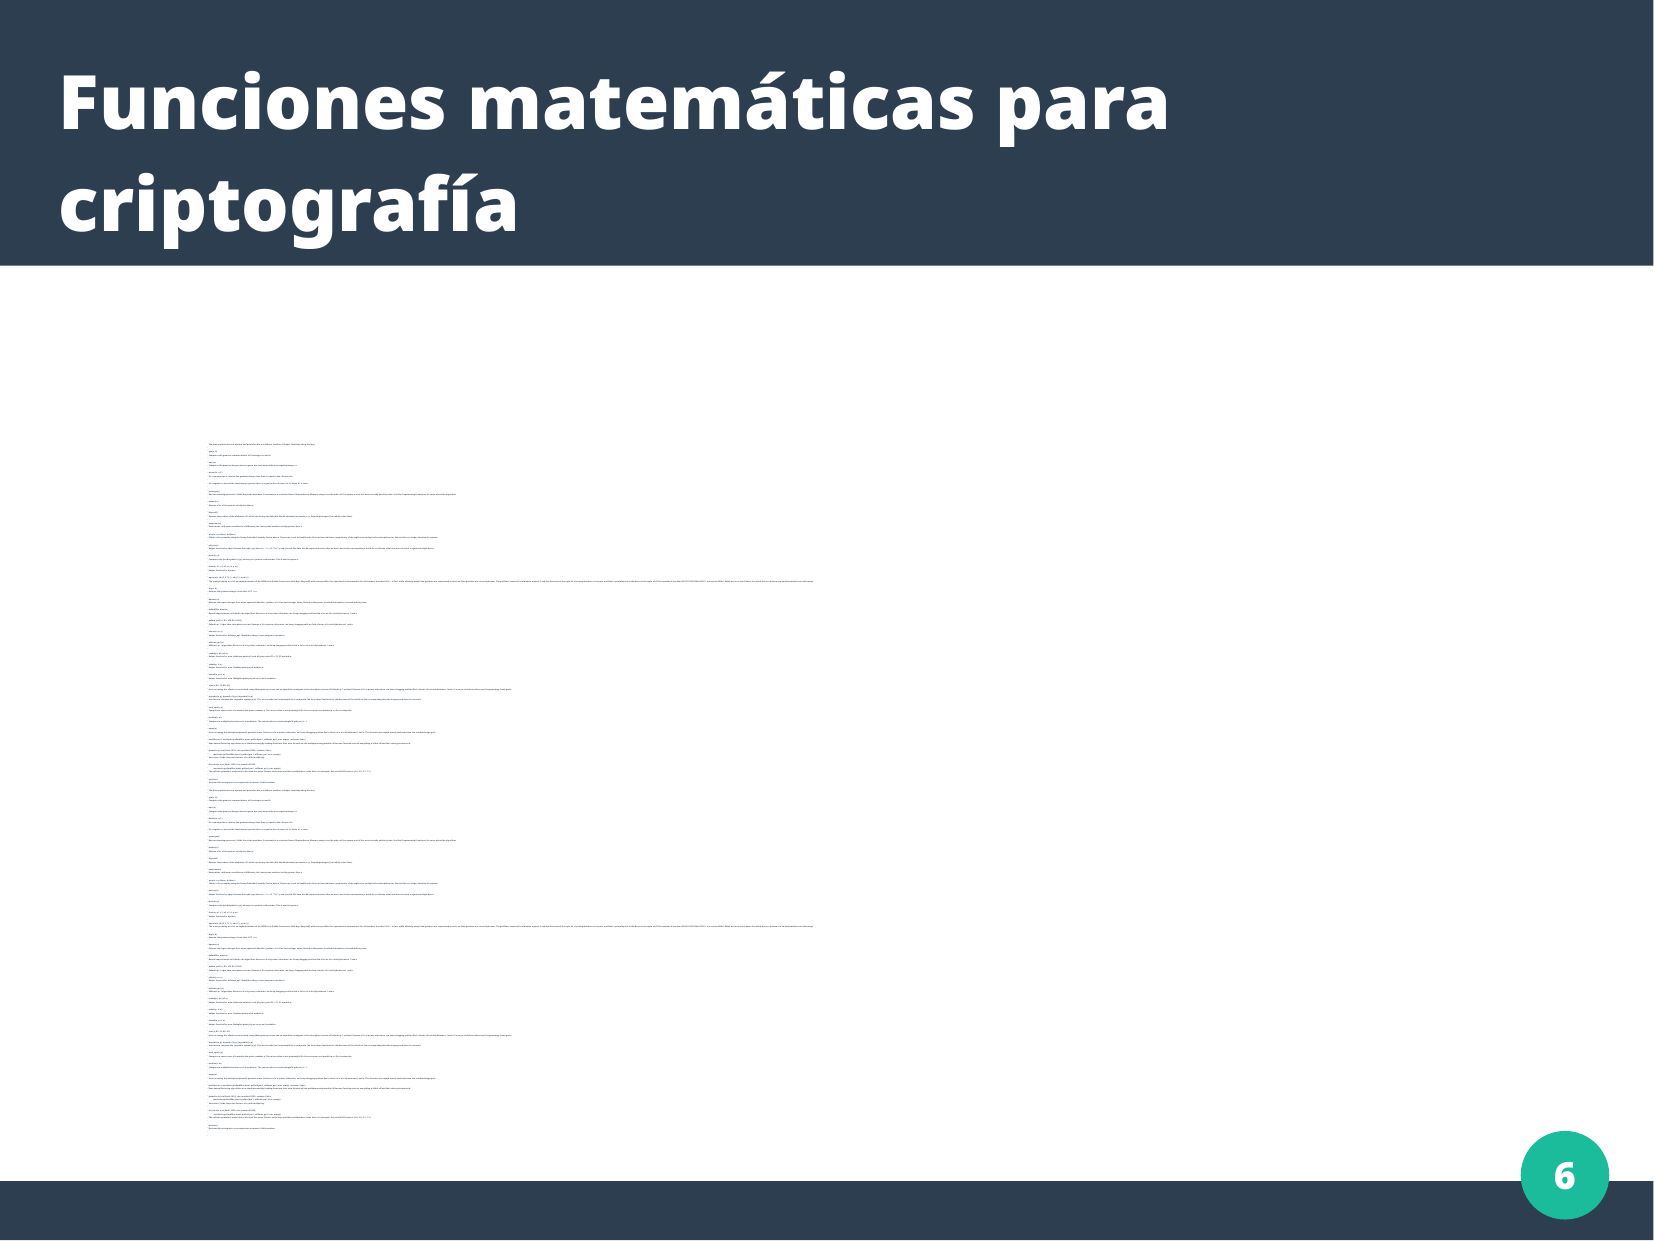

# Funciones matemáticas para criptografía
The primary functions are isprime and primefac, but we define a number of helper functions along the way.
gcd(a, b)
Computes the greatest common divisor of the integers a and b.
isqrt(n)
Computes the greatest integer whose square does not exceed the non-negative integer n.
introot(n, r=2)
For non-negative n, returns the greatest integer less than or equal to the rth root of n.
For negative n, returns the least integer greater than or equal to the rth root of n, or None if r is even.
primegen()
Non-terminating generator. Yields the prime numbers. It amounts to a recursive Sieve of Eratosthenes. Memory usage is on the order of the square root of the most-recently-yielded prime. See this Programming Praxis post for more about the algorithm.
primes(n)
Returns a list of the primes strictly less than n.
listprod(l)
Returns the product of the elements of l, which can be any iterable (but should obviously terminate; e.g., listprod(primegen()) would be a bad idea).
nextprime(n)
Determines, with some semblance of efficiency, the least prime number strictly greater than n.
sprp(n, a, s=None, d=None)
Checks n for primality using the Strong Probable Primality Test to base a. If present, s and d should be the first and second items, respectively, of the tuple returned by the function pfactor(n). We use this as a helper function for isprime.
pfactor(n)
Helper function for sprp. Returns the tuple (x,y) where n - 1 == (2 ** x) * y and y is odd. We have this bit separated out so that we don’t waste time recomputing s and d for each base when we want to check n against multiple bases.
jacobi(a, p)
Computes the Jacobi symbol (a|p), where p is a positive odd number. This is used in isprime.
chain(n, u1, v1, u2, v2, d, q, m)
Helper function for isprime.
isprime(n, tb=(3,5,7,11), eb=(2,), mrb=())
The main primality test. It’s an implementation of the BPSW test (Baillie-Pomerance-Selfridge-Wagstaff) with some prefiltes for speed and is deterministic for all numbers less than 264 — in fact, while infinitely many false positives are conjectured to exist, no false positives are currently known. The prefilters consist of trial division against 2 and the elements of the tuple tb, checking whether n is square, and Euler’s primality test to the bases in the tuple eb. If the number is less than 3825123056546413051, we use the Miller-Rabin test on a set of bases for which the test is known to be deterministic over this range.
ilog(x, b)
Returns the greatest integer l such that b**l <= x.
ispower(n)
Returns the largest integer that, when squared/cubed/etc, yields n, or 0 if no such integer exists. Note that the power to which this number is raised will be prime.
pollardRho_brent(n)
Brent’s improvement on Pollard’s rho algorithm. Returns n if n is prime; otherwise, we keep chugging until we find a factor of n strictly between 1 and n.
pollard_pm1(n, B1=100, B2=1000)
Pollard’s p+1 algorithm, two-phase version. Returns n if n is prime; otherwise, we keep chugging until we find a factor of n strictly between 1 and n.
mlucas(v, a, n)
Helper function for williams_pp1. Multiplies along a Lucas sequence modulo n.
williams_pp1(n)
Williams’ p+1 algorithm. Returns n if n is prime; otherwise, we keep chugging until we find a factor of n strictly between 1 and n.
ecadd(p1, p2, p0, n)
Helper function for ecm. Adds two points p1 and p2 given point P0 = P1-P2 modulo n.
ecdub(p, A, n)
Helper function for ecm. Doubles point p on A modulo n.
ecmul(m, p, A, n)
Helper function for ecm. Multiplies point p by m on curve A modulo n.
ecm(n, B1=10, B2=20)
Factors n using the elliptic curve method, using Montgomery curves and an algorithm analogous to the two-phase variant of Pollard’s p-1 method. Returns n if n is prime; otherwise, we keep chugging until we find a factor of n strictly between 1 and n. For more details see these two Programming Praxis posts.
legendre(a,p), legendre1(a,p), legendre2(a,p)
Functions to comptue the Legendre symbol (a|p). The return value isn’t meaningful if p is composite. We have three functions for this becaues of the details of the corresponding function in gmpy and how it’s accessed.
mod_sqrt(n, p)
Computes a square root of n modulo the prime number p. The return value is not meaningful if n has no square root modulo p or if p is composite.
modinv(a, m)
Computes a multiplicative inverse of a modulo m. The return value is not meaningful if gcd(a,m) != 1.
mpqs(n)
Factors n using the multiple polynomial quadratic sieve. Returns n if n is prime; otherwise, we keep chugging until we find a factor of n strictly between 1 and n. This function was copied mostly verbatim from this stackexchange post.
multifactor(n, methods=(pollardRho_brent, pollard_pm1, williams_pp1, ecm, mpqs), verbose=False)
Runs several factoring algorithms on n simultaneously by loading them into their own threads via the multiprocessing module. When one function returns, everything is killed off and that value gets returned.
primefac(n, trial_limit=1000, rho_rounds=42000, verbose=False,
 methods=(pollardRho_brent, pollard_pm1, williams_pp1, ecm, mpqs))
Generator. Yields the prime factors of n, with multiplicity.
factorint(n, trial_limit=1000, rho_rounds=42000,
 methods=(pollardRho_brent, pollard_pm1, williams_pp1, ecm, mpqs))
This collates primefac’s output into a dict with the prime factors as the keys and their multiplicities as the data. For example, factorint(5040) returns {2:4, 3:2, 5:1, 7:1}.
rpn(instr)
Evaluates the string instr as an expression in reverse Polish notation.
The primary functions are isprime and primefac, but we define a number of helper functions along the way.
gcd(a, b)
Computes the greatest common divisor of the integers a and b.
isqrt(n)
Computes the greatest integer whose square does not exceed the non-negative integer n.
introot(n, r=2)
For non-negative n, returns the greatest integer less than or equal to the rth root of n.
For negative n, returns the least integer greater than or equal to the rth root of n, or None if r is even.
primegen()
Non-terminating generator. Yields the prime numbers. It amounts to a recursive Sieve of Eratosthenes. Memory usage is on the order of the square root of the most-recently-yielded prime. See this Programming Praxis post for more about the algorithm.
primes(n)
Returns a list of the primes strictly less than n.
listprod(l)
Returns the product of the elements of l, which can be any iterable (but should obviously terminate; e.g., listprod(primegen()) would be a bad idea).
nextprime(n)
Determines, with some semblance of efficiency, the least prime number strictly greater than n.
sprp(n, a, s=None, d=None)
Checks n for primality using the Strong Probable Primality Test to base a. If present, s and d should be the first and second items, respectively, of the tuple returned by the function pfactor(n). We use this as a helper function for isprime.
pfactor(n)
Helper function for sprp. Returns the tuple (x,y) where n - 1 == (2 ** x) * y and y is odd. We have this bit separated out so that we don’t waste time recomputing s and d for each base when we want to check n against multiple bases.
jacobi(a, p)
Computes the Jacobi symbol (a|p), where p is a positive odd number. This is used in isprime.
chain(n, u1, v1, u2, v2, d, q, m)
Helper function for isprime.
isprime(n, tb=(3,5,7,11), eb=(2,), mrb=())
The main primality test. It’s an implementation of the BPSW test (Baillie-Pomerance-Selfridge-Wagstaff) with some prefiltes for speed and is deterministic for all numbers less than 264 — in fact, while infinitely many false positives are conjectured to exist, no false positives are currently known. The prefilters consist of trial division against 2 and the elements of the tuple tb, checking whether n is square, and Euler’s primality test to the bases in the tuple eb. If the number is less than 3825123056546413051, we use the Miller-Rabin test on a set of bases for which the test is known to be deterministic over this range.
ilog(x, b)
Returns the greatest integer l such that b**l <= x.
ispower(n)
Returns the largest integer that, when squared/cubed/etc, yields n, or 0 if no such integer exists. Note that the power to which this number is raised will be prime.
pollardRho_brent(n)
Brent’s improvement on Pollard’s rho algorithm. Returns n if n is prime; otherwise, we keep chugging until we find a factor of n strictly between 1 and n.
pollard_pm1(n, B1=100, B2=1000)
Pollard’s p+1 algorithm, two-phase version. Returns n if n is prime; otherwise, we keep chugging until we find a factor of n strictly between 1 and n.
mlucas(v, a, n)
Helper function for williams_pp1. Multiplies along a Lucas sequence modulo n.
williams_pp1(n)
Williams’ p+1 algorithm. Returns n if n is prime; otherwise, we keep chugging until we find a factor of n strictly between 1 and n.
ecadd(p1, p2, p0, n)
Helper function for ecm. Adds two points p1 and p2 given point P0 = P1-P2 modulo n.
ecdub(p, A, n)
Helper function for ecm. Doubles point p on A modulo n.
ecmul(m, p, A, n)
Helper function for ecm. Multiplies point p by m on curve A modulo n.
ecm(n, B1=10, B2=20)
Factors n using the elliptic curve method, using Montgomery curves and an algorithm analogous to the two-phase variant of Pollard’s p-1 method. Returns n if n is prime; otherwise, we keep chugging until we find a factor of n strictly between 1 and n. For more details see these two Programming Praxis posts.
legendre(a,p), legendre1(a,p), legendre2(a,p)
Functions to comptue the Legendre symbol (a|p). The return value isn’t meaningful if p is composite. We have three functions for this becaues of the details of the corresponding function in gmpy and how it’s accessed.
mod_sqrt(n, p)
Computes a square root of n modulo the prime number p. The return value is not meaningful if n has no square root modulo p or if p is composite.
modinv(a, m)
Computes a multiplicative inverse of a modulo m. The return value is not meaningful if gcd(a,m) != 1.
mpqs(n)
Factors n using the multiple polynomial quadratic sieve. Returns n if n is prime; otherwise, we keep chugging until we find a factor of n strictly between 1 and n. This function was copied mostly verbatim from this stackexchange post.
multifactor(n, methods=(pollardRho_brent, pollard_pm1, williams_pp1, ecm, mpqs), verbose=False)
Runs several factoring algorithms on n simultaneously by loading them into their own threads via the multiprocessing module. When one function returns, everything is killed off and that value gets returned.
primefac(n, trial_limit=1000, rho_rounds=42000, verbose=False,
 methods=(pollardRho_brent, pollard_pm1, williams_pp1, ecm, mpqs))
Generator. Yields the prime factors of n, with multiplicity.
factorint(n, trial_limit=1000, rho_rounds=42000,
 methods=(pollardRho_brent, pollard_pm1, williams_pp1, ecm, mpqs))
This collates primefac’s output into a dict with the prime factors as the keys and their multiplicities as the data. For example, factorint(5040) returns {2:4, 3:2, 5:1, 7:1}.
rpn(instr)
Evaluates the string instr as an expression in reverse Polish notation.
6